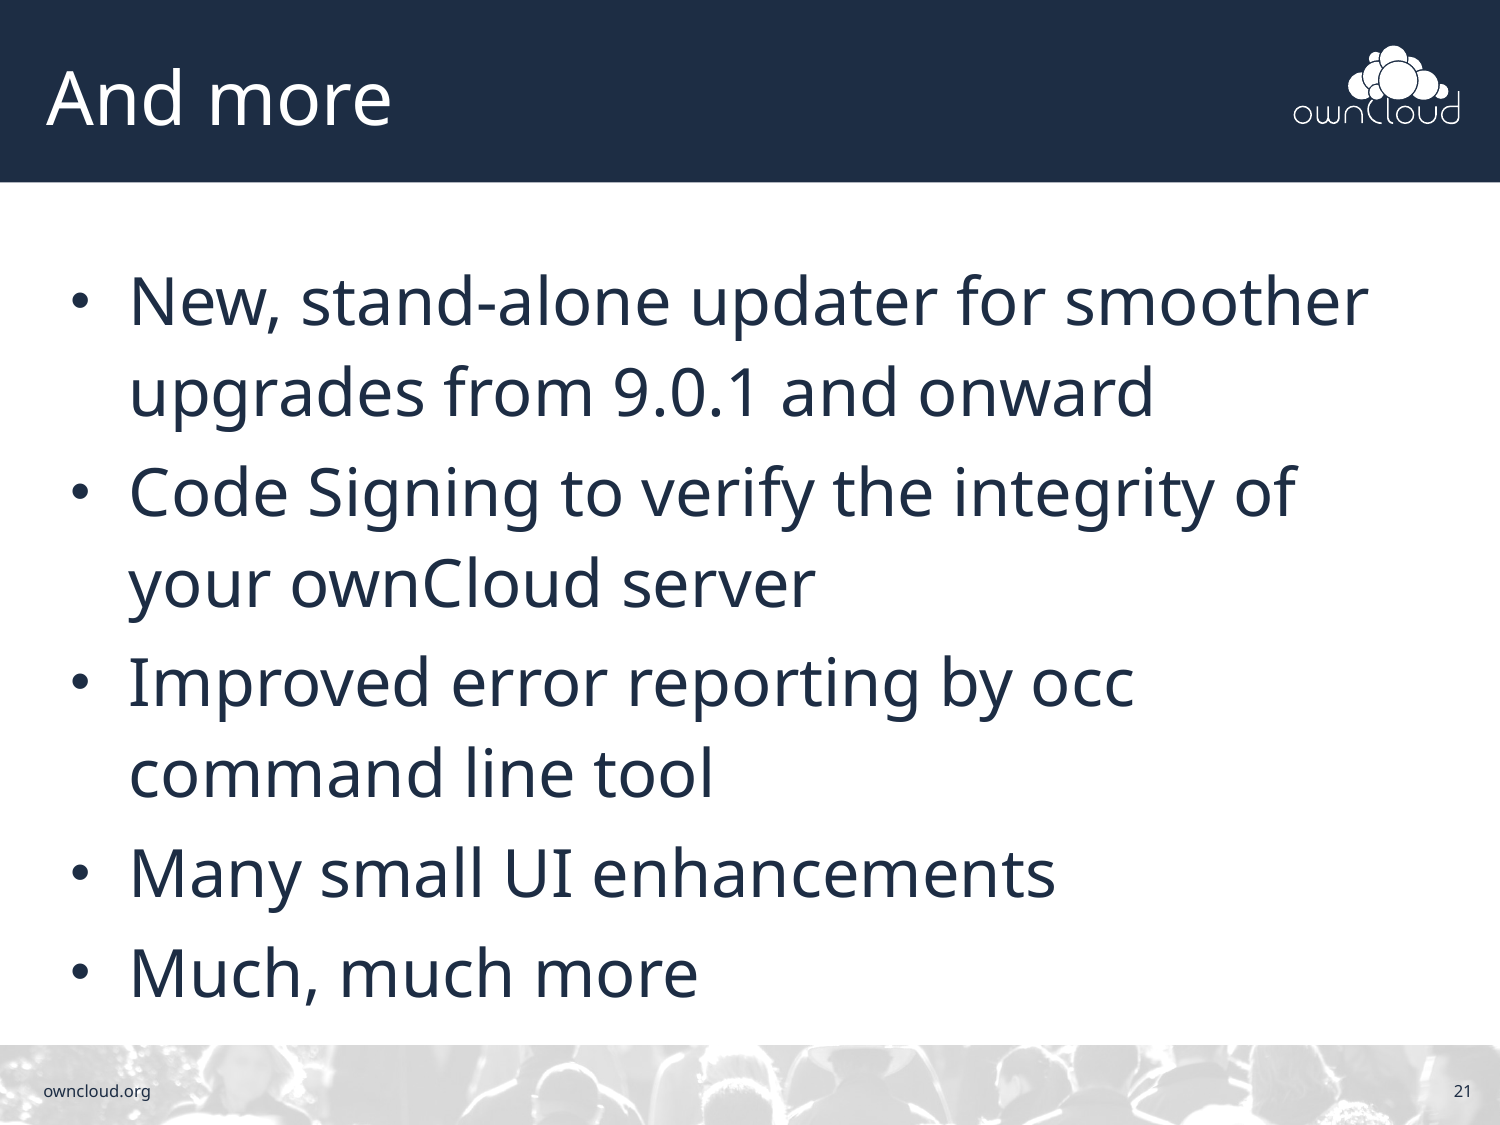

And more
# New, stand-alone updater for smoother upgrades from 9.0.1 and onward
Code Signing to verify the integrity of your ownCloud server
Improved error reporting by occ command line tool
Many small UI enhancements
Much, much more